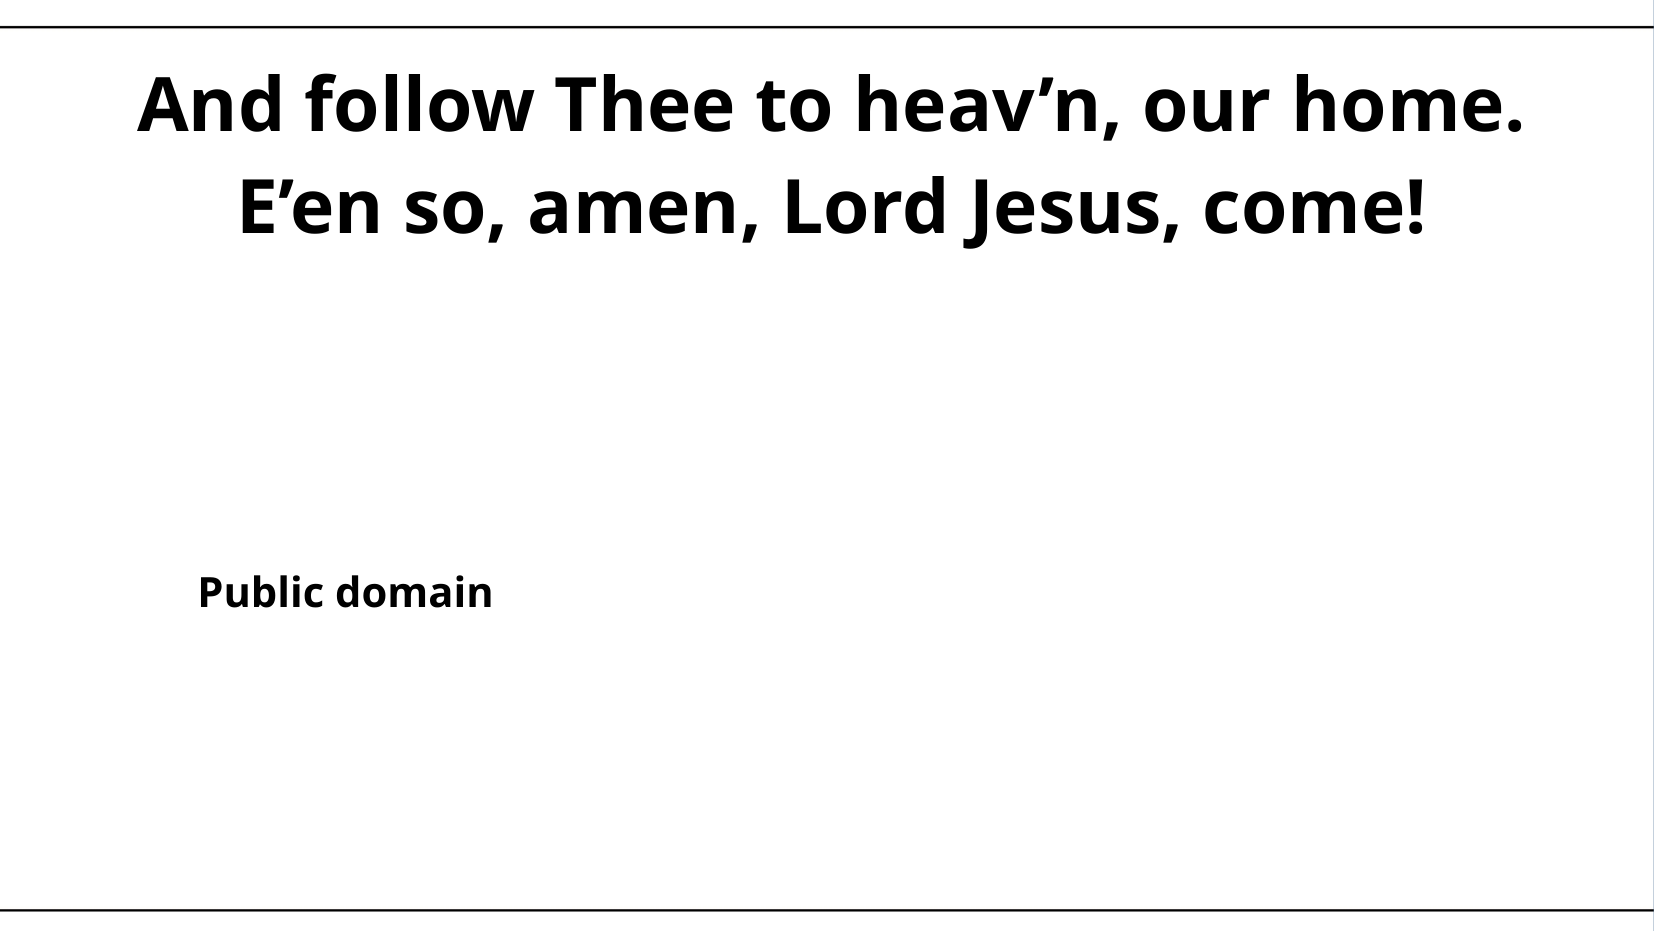

And follow Thee to heav’n, our home.
E’en so, amen, Lord Jesus, come!
 Public domain